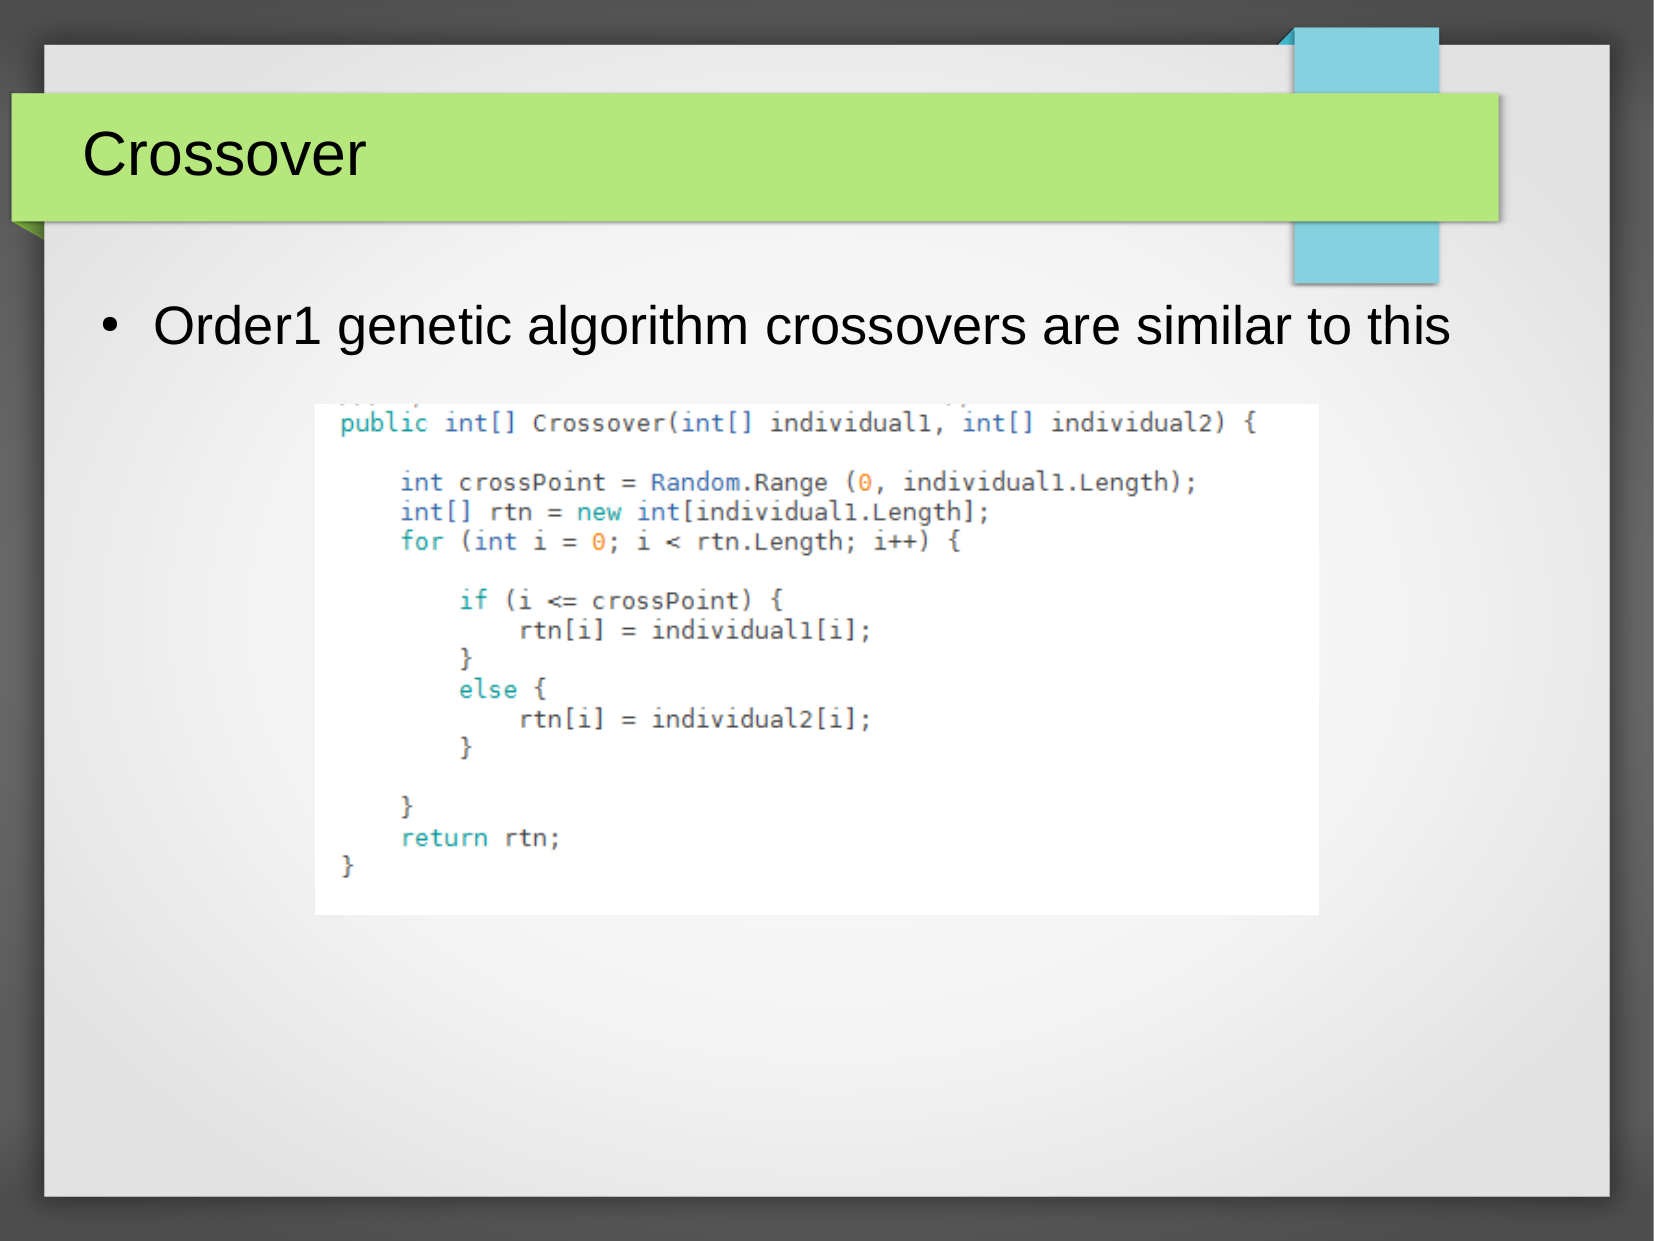

# Crossover
Order1 genetic algorithm crossovers are similar to this